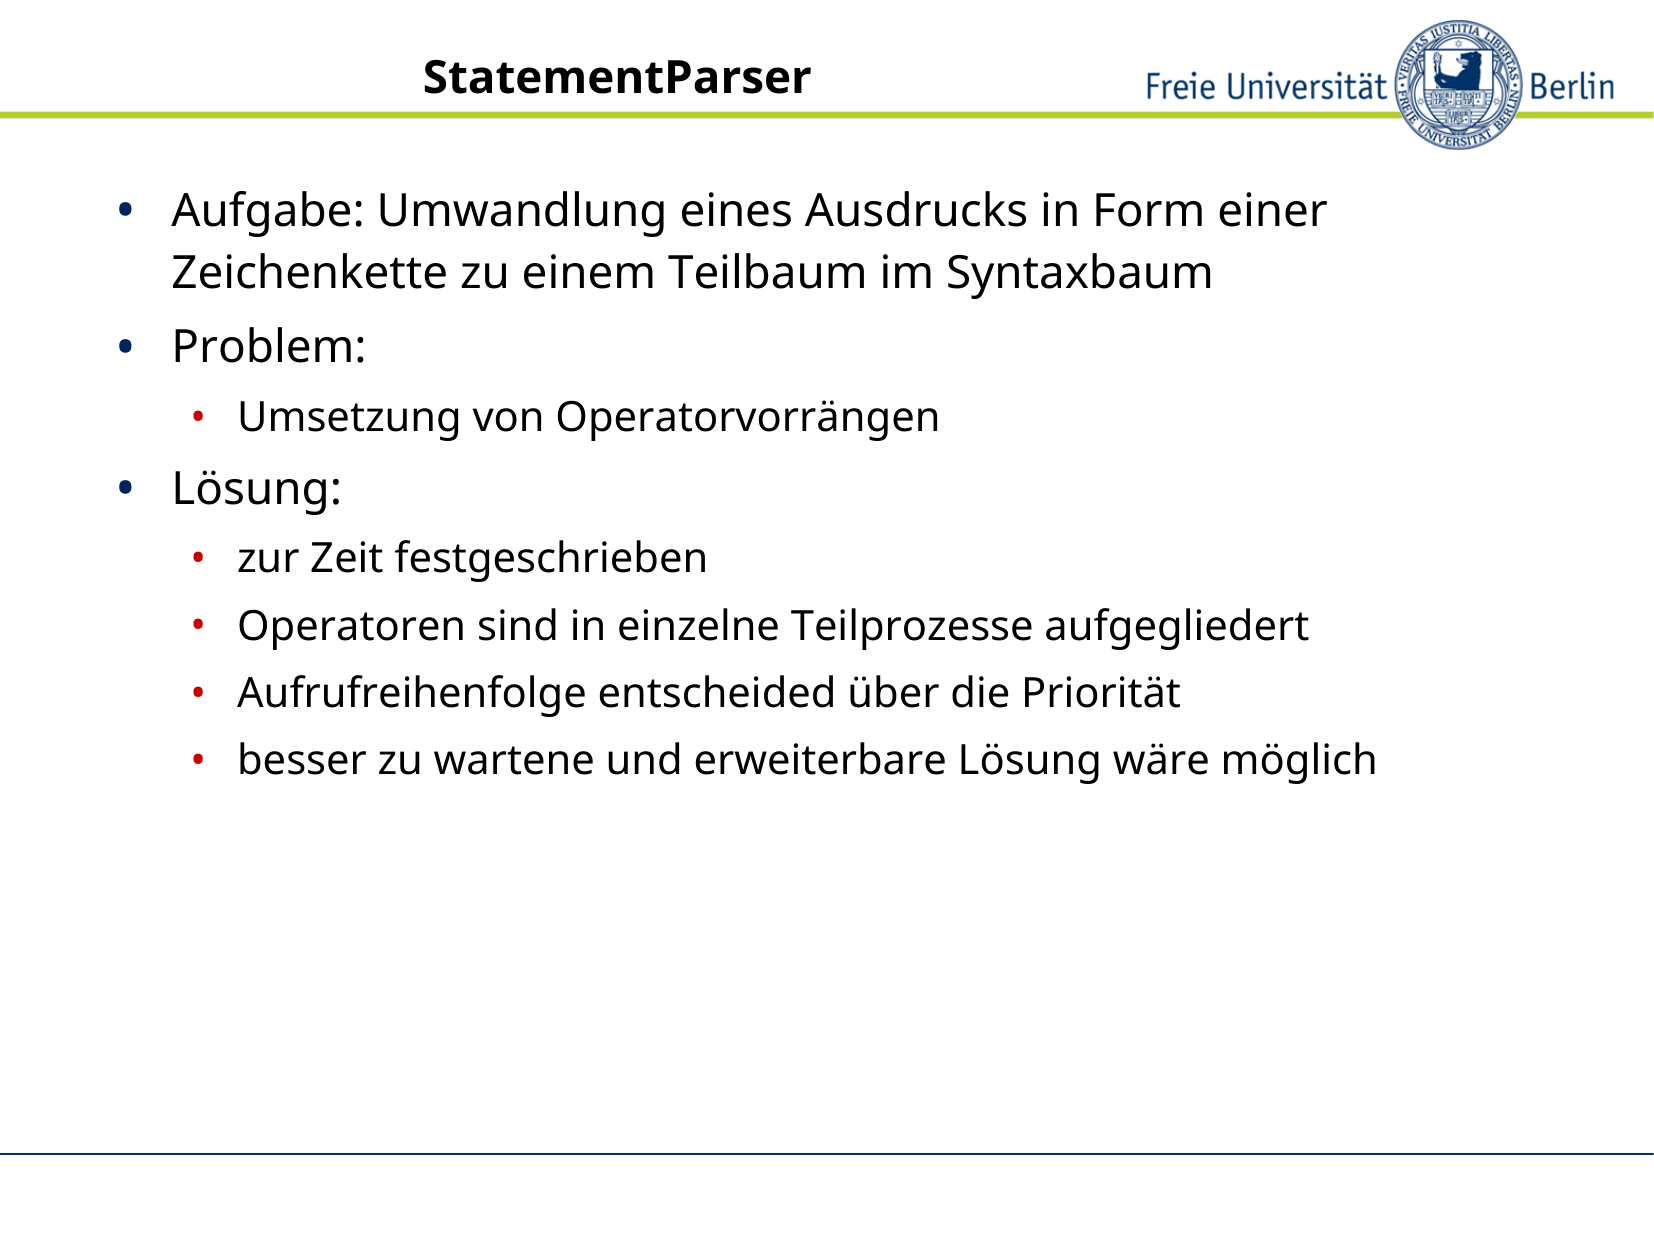

# StatementParser
Aufgabe: Umwandlung eines Ausdrucks in Form einer Zeichenkette zu einem Teilbaum im Syntaxbaum
Problem:
Umsetzung von Operatorvorrängen
Lösung:
zur Zeit festgeschrieben
Operatoren sind in einzelne Teilprozesse aufgegliedert
Aufrufreihenfolge entscheided über die Priorität
besser zu wartene und erweiterbare Lösung wäre möglich